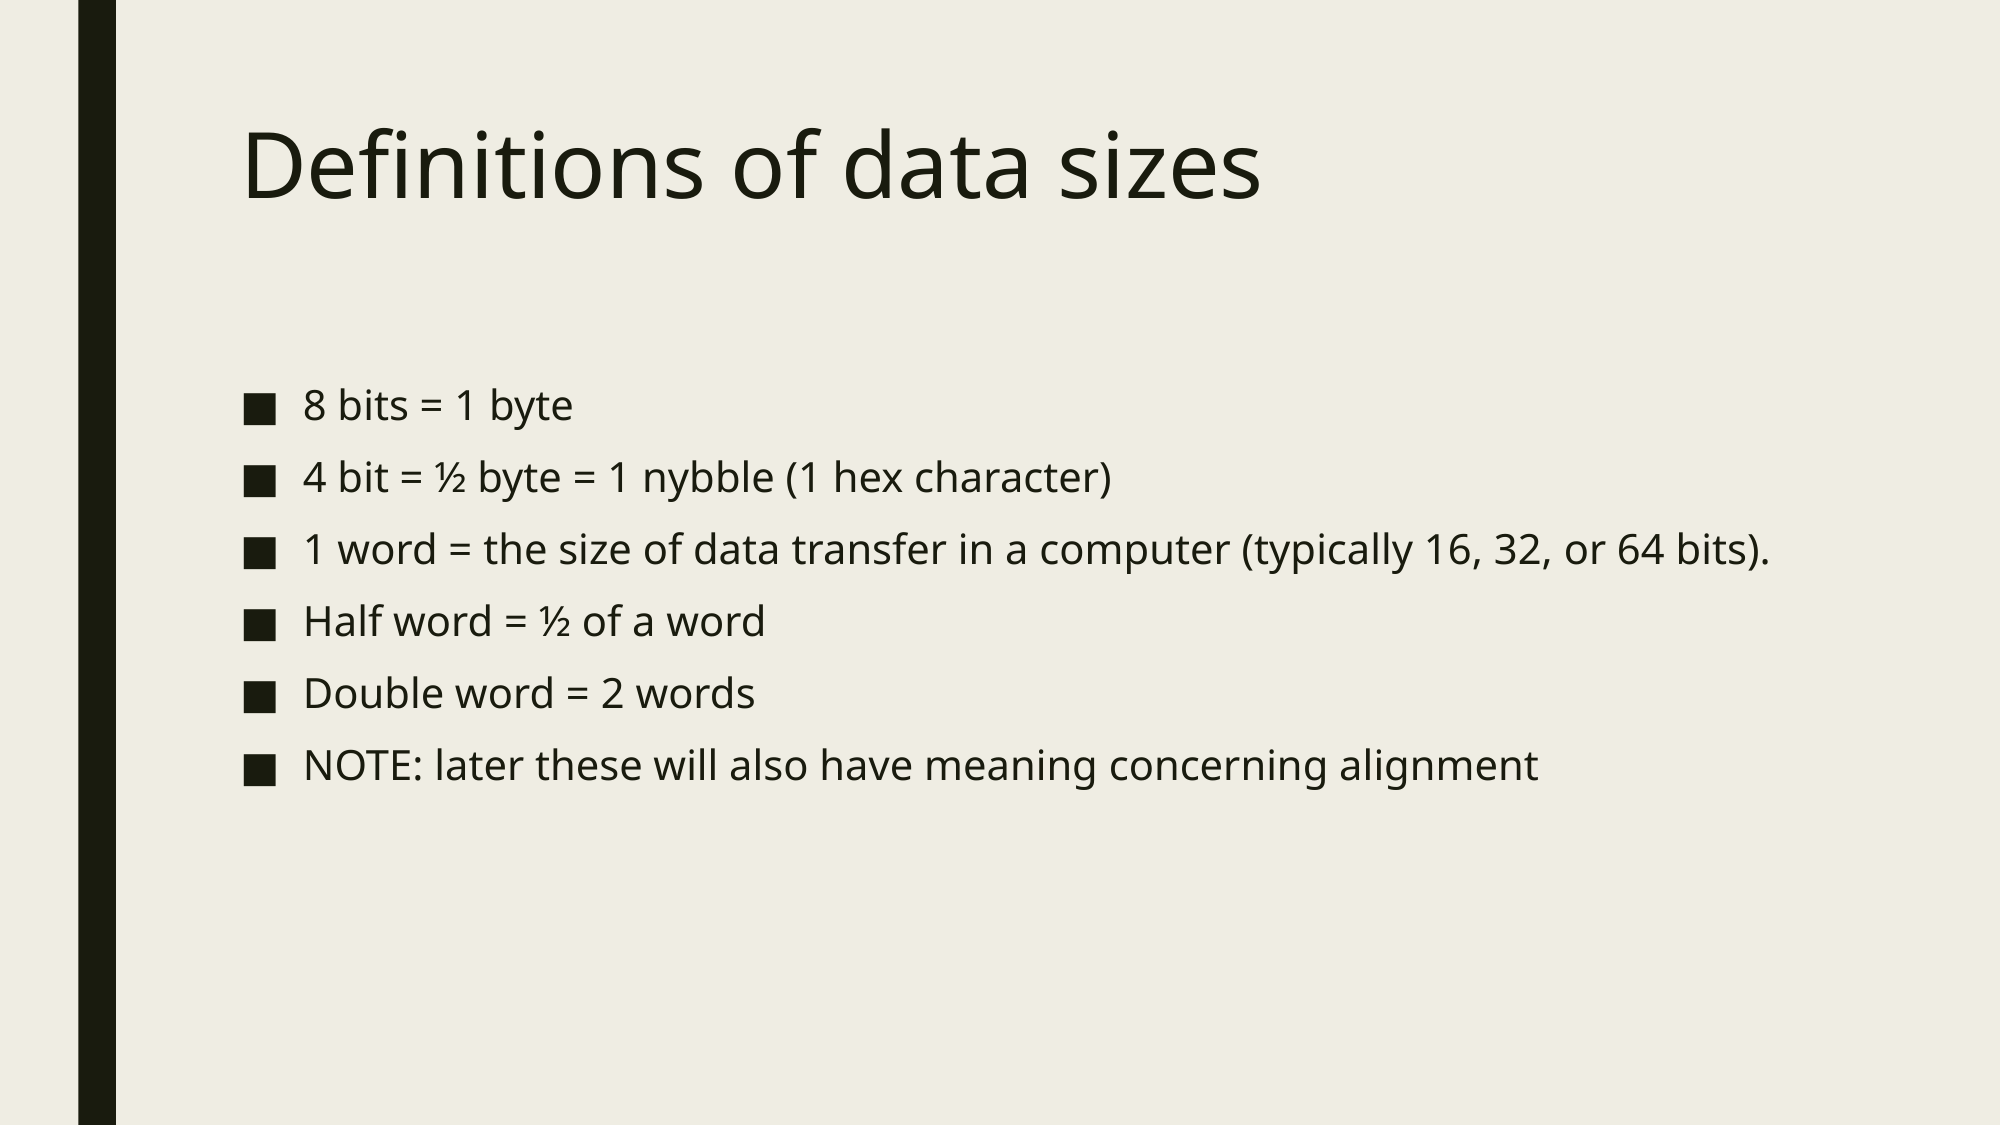

# Definitions of data sizes
8 bits = 1 byte
4 bit = ½ byte = 1 nybble (1 hex character)
1 word = the size of data transfer in a computer (typically 16, 32, or 64 bits).
Half word = ½ of a word
Double word = 2 words
NOTE: later these will also have meaning concerning alignment